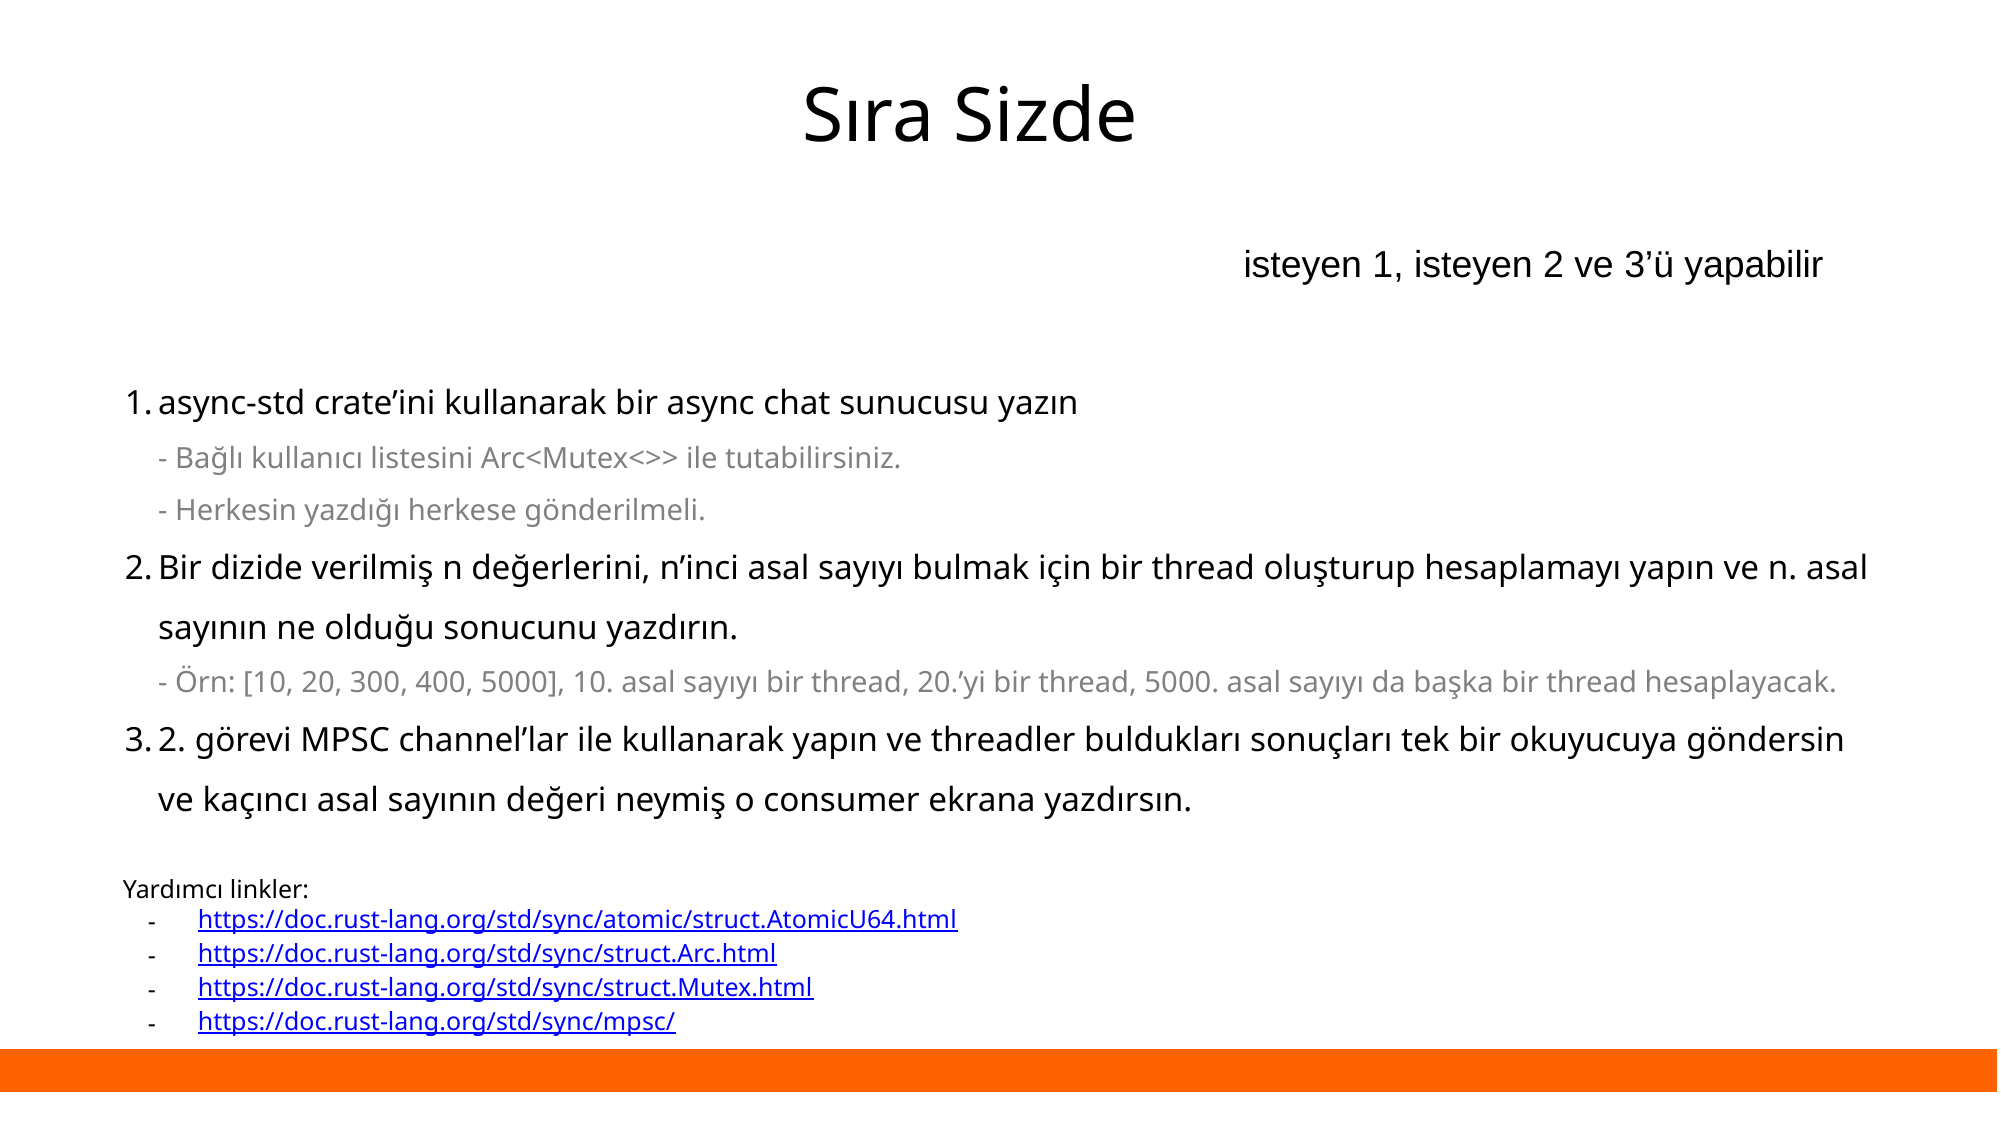

Sıra Sizde
isteyen 1, isteyen 2 ve 3’ü yapabilir
async-std crate’ini kullanarak bir async chat sunucusu yazın
- Bağlı kullanıcı listesini Arc<Mutex<>> ile tutabilirsiniz.
- Herkesin yazdığı herkese gönderilmeli.
Bir dizide verilmiş n değerlerini, n’inci asal sayıyı bulmak için bir thread oluşturup hesaplamayı yapın ve n. asal sayının ne olduğu sonucunu yazdırın.
- Örn: [10, 20, 300, 400, 5000], 10. asal sayıyı bir thread, 20.’yi bir thread, 5000. asal sayıyı da başka bir thread hesaplayacak.
2. görevi MPSC channel’lar ile kullanarak yapın ve threadler buldukları sonuçları tek bir okuyucuya göndersin ve kaçıncı asal sayının değeri neymiş o consumer ekrana yazdırsın.
Yardımcı linkler:
https://doc.rust-lang.org/std/sync/atomic/struct.AtomicU64.html
https://doc.rust-lang.org/std/sync/struct.Arc.html
https://doc.rust-lang.org/std/sync/struct.Mutex.html
https://doc.rust-lang.org/std/sync/mpsc/